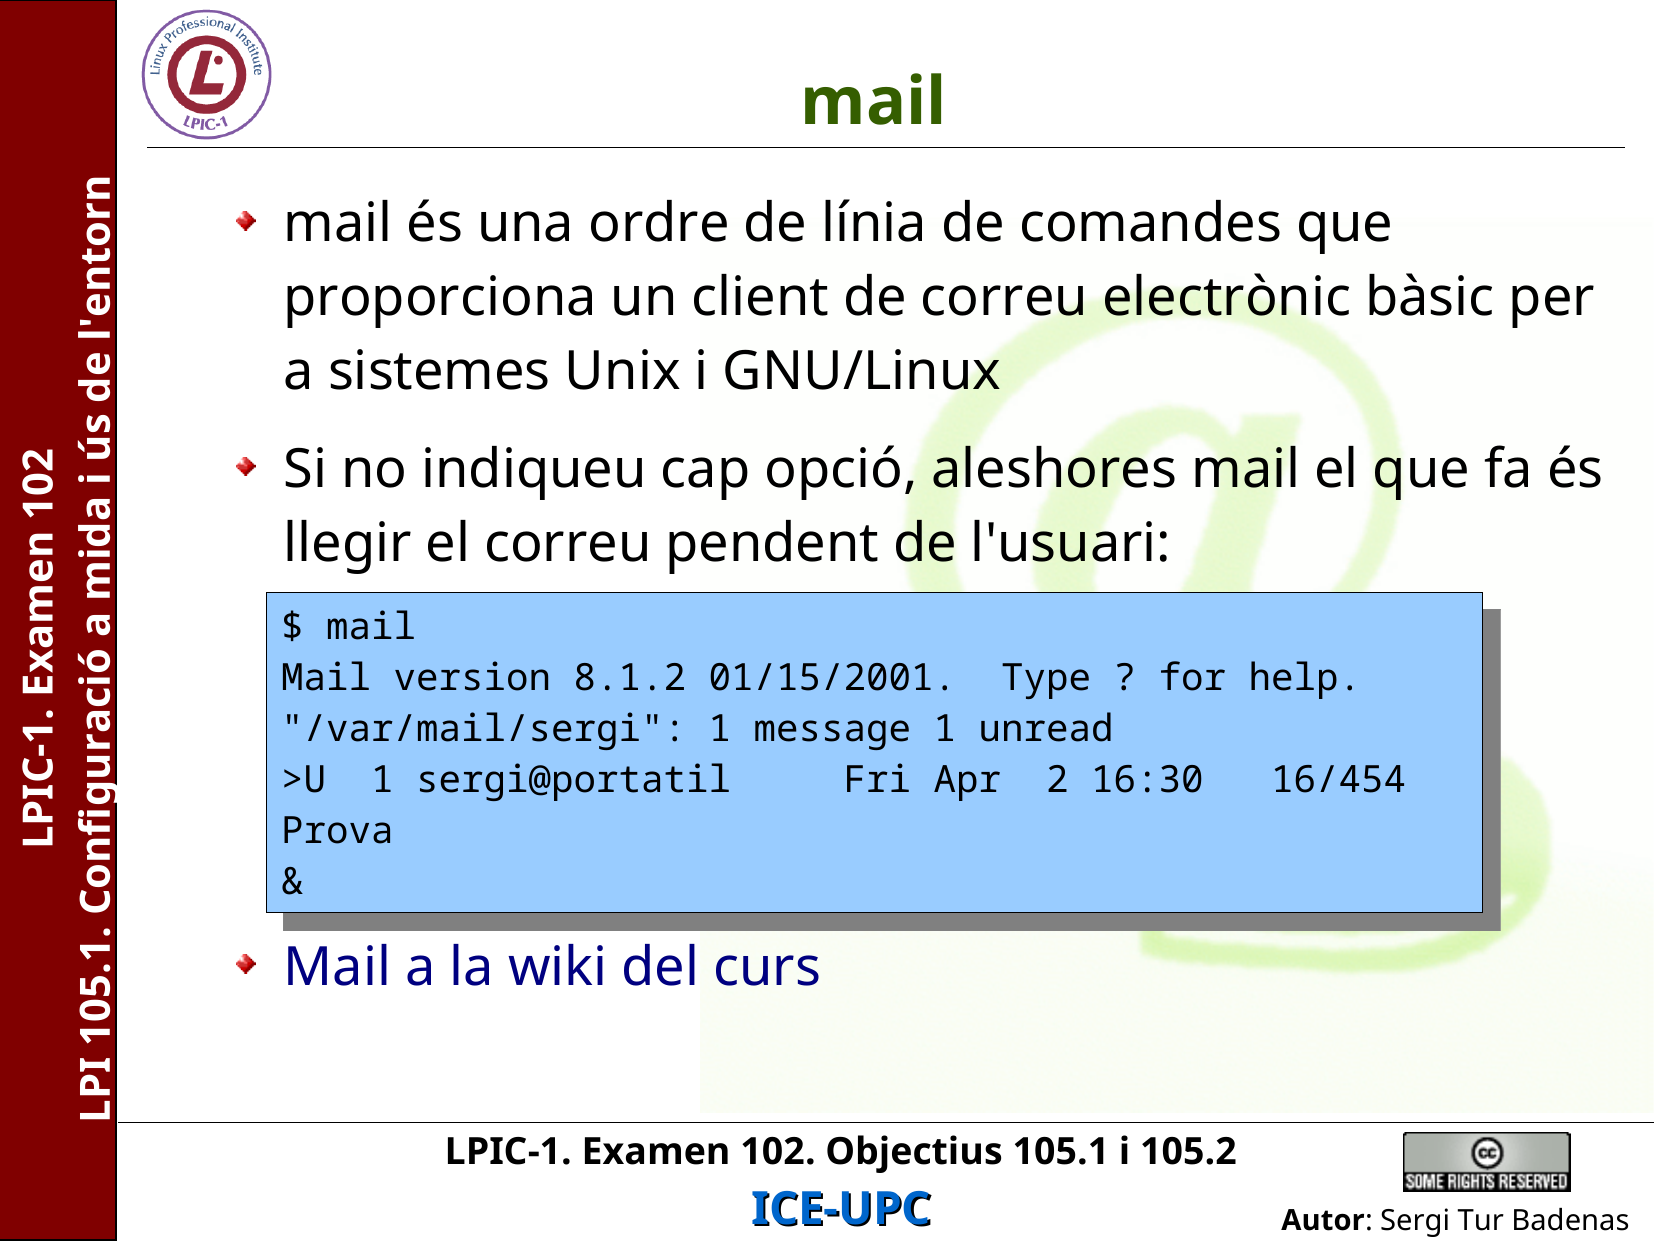

# mail
mail és una ordre de línia de comandes que proporciona un client de correu electrònic bàsic per a sistemes Unix i GNU/Linux
Si no indiqueu cap opció, aleshores mail el que fa és llegir el correu pendent de l'usuari:
Mail a la wiki del curs
$ mail
Mail version 8.1.2 01/15/2001. Type ? for help.
"/var/mail/sergi": 1 message 1 unread
>U 1 sergi@portatil Fri Apr 2 16:30 16/454 Prova
&